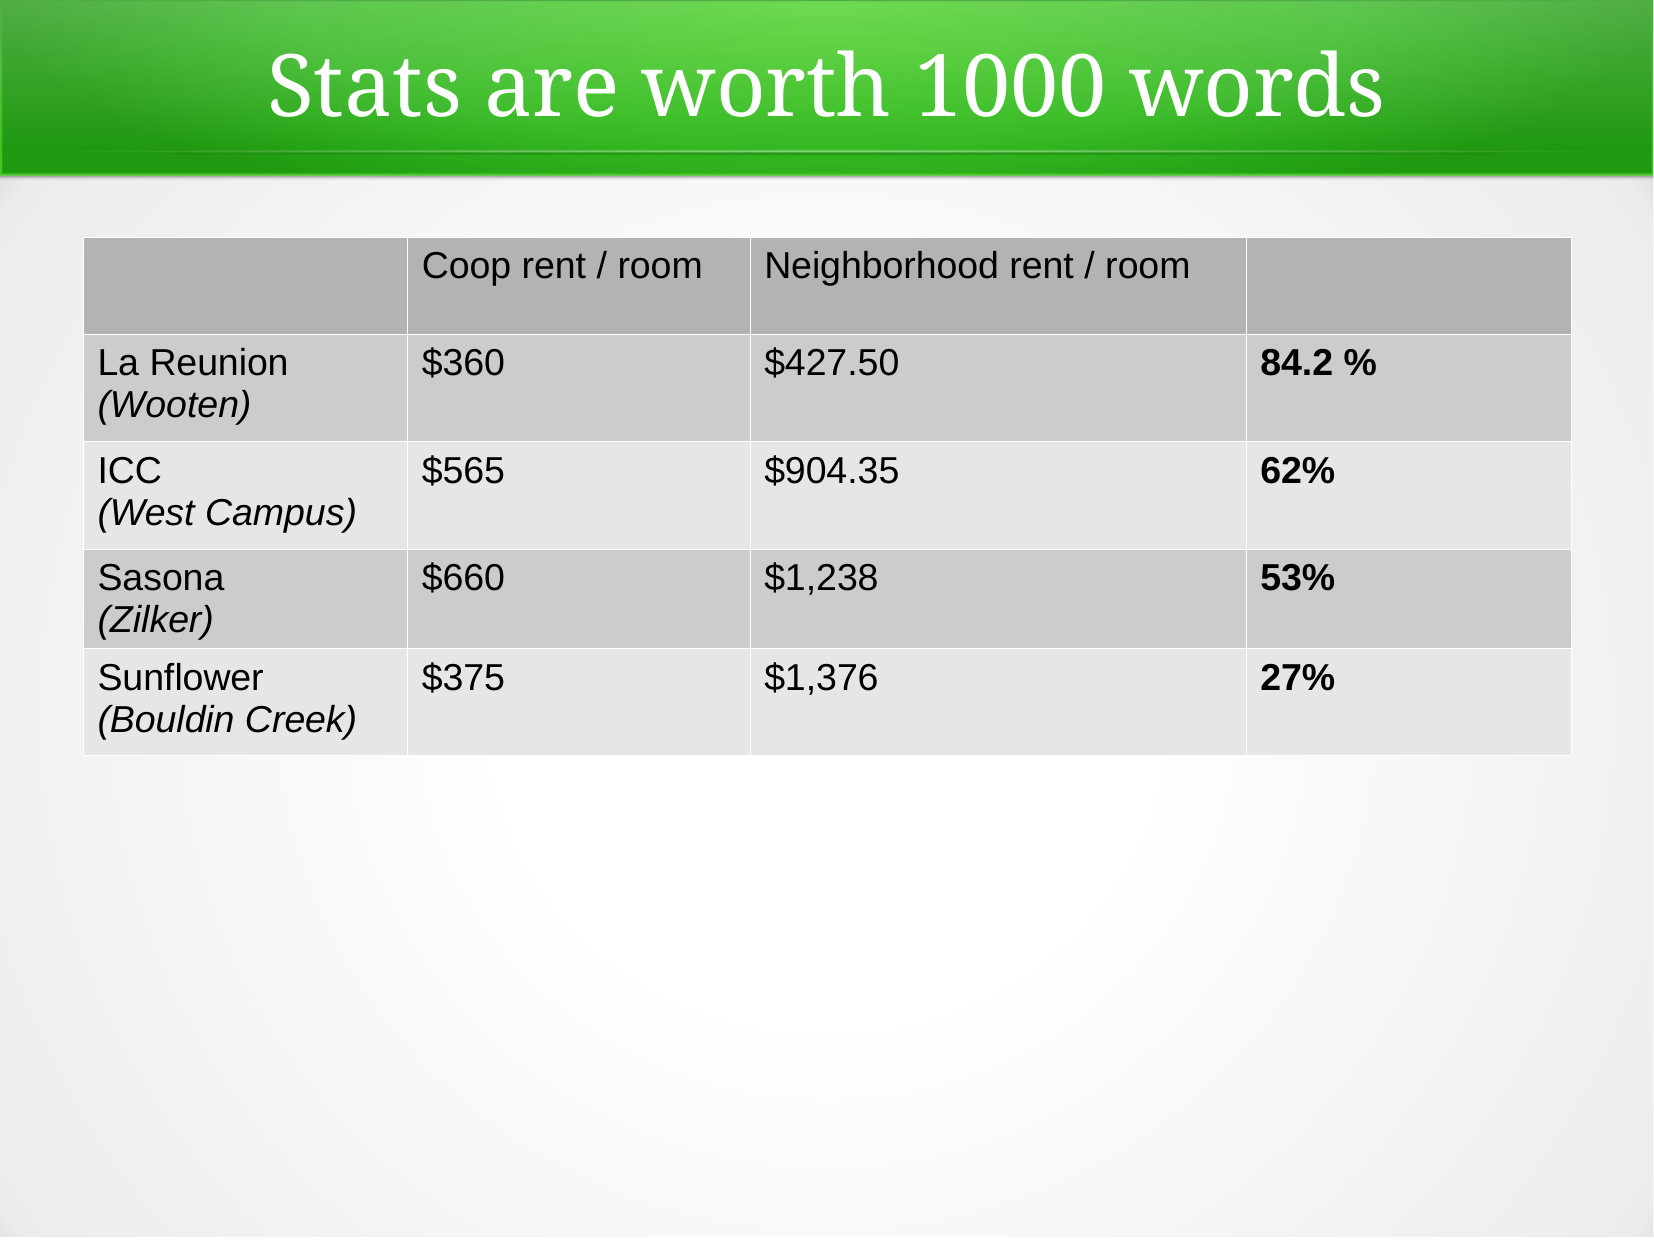

# Stats are worth 1000 words
| | Coop rent / room | Neighborhood rent / room | |
| --- | --- | --- | --- |
| La Reunion (Wooten) | $360 | $427.50 | 84.2 % |
| ICC (West Campus) | $565 | $904.35 | 62% |
| Sasona (Zilker) | $660 | $1,238 | 53% |
| Sunflower (Bouldin Creek) | $375 | $1,376 | 27% |